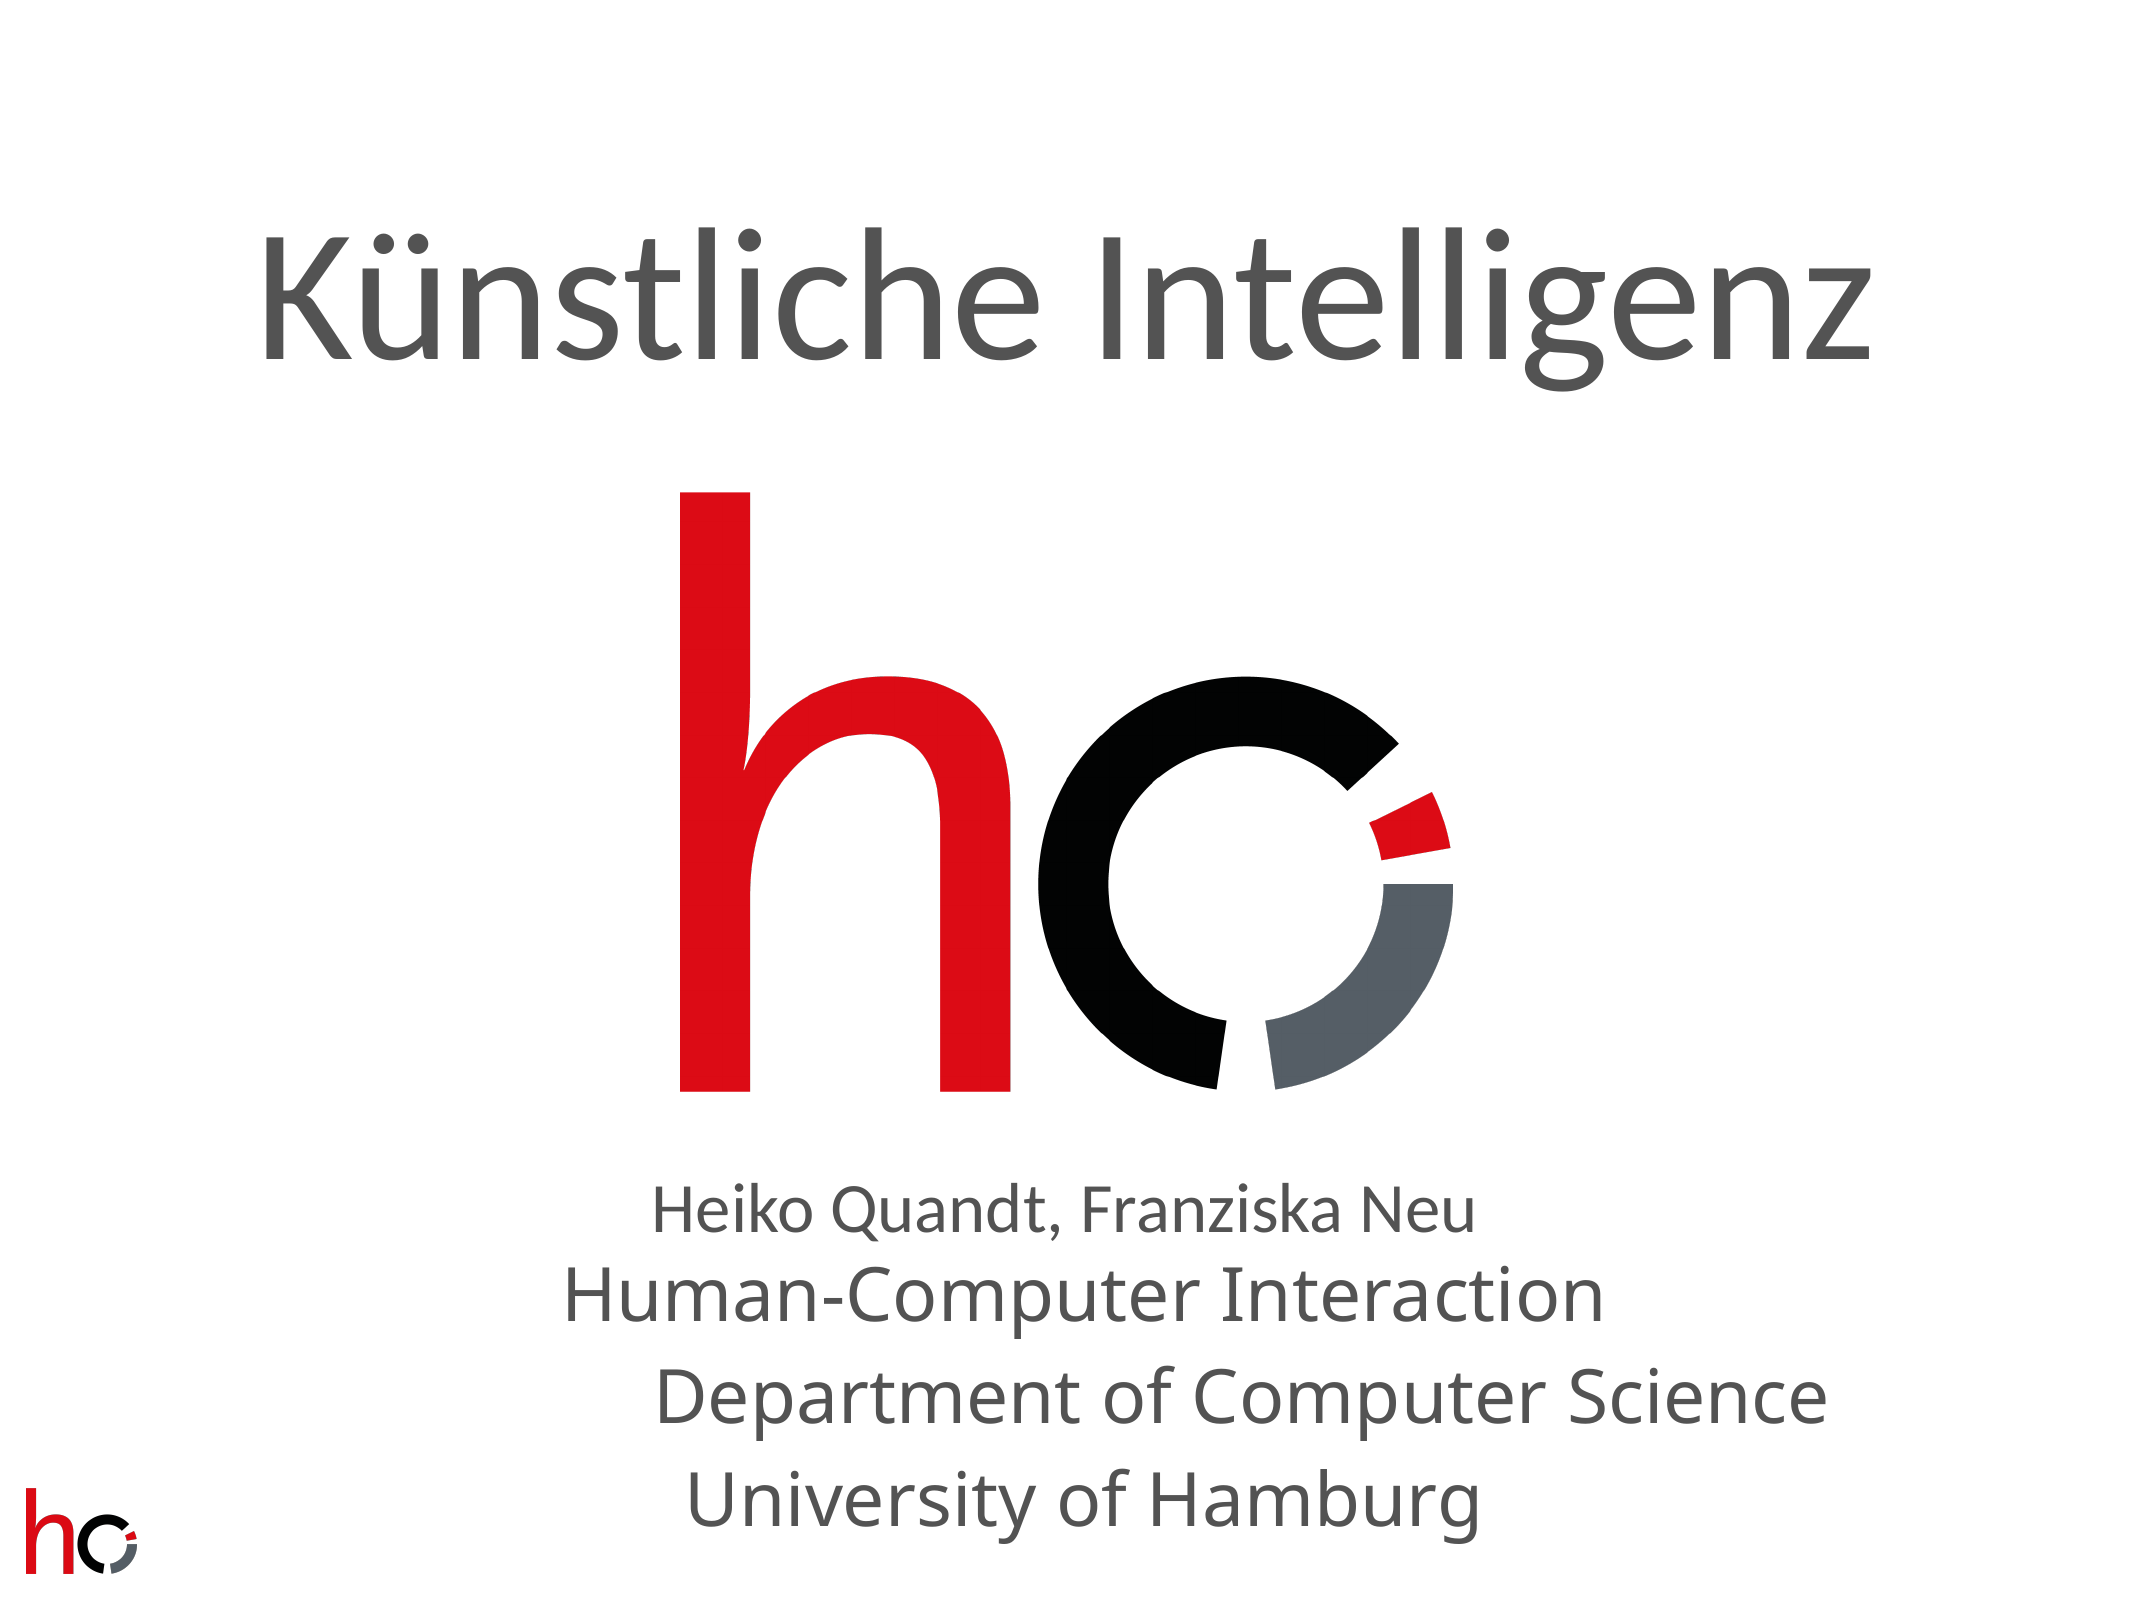

# Künstliche Intelligenz
Heiko Quandt, Franziska Neu